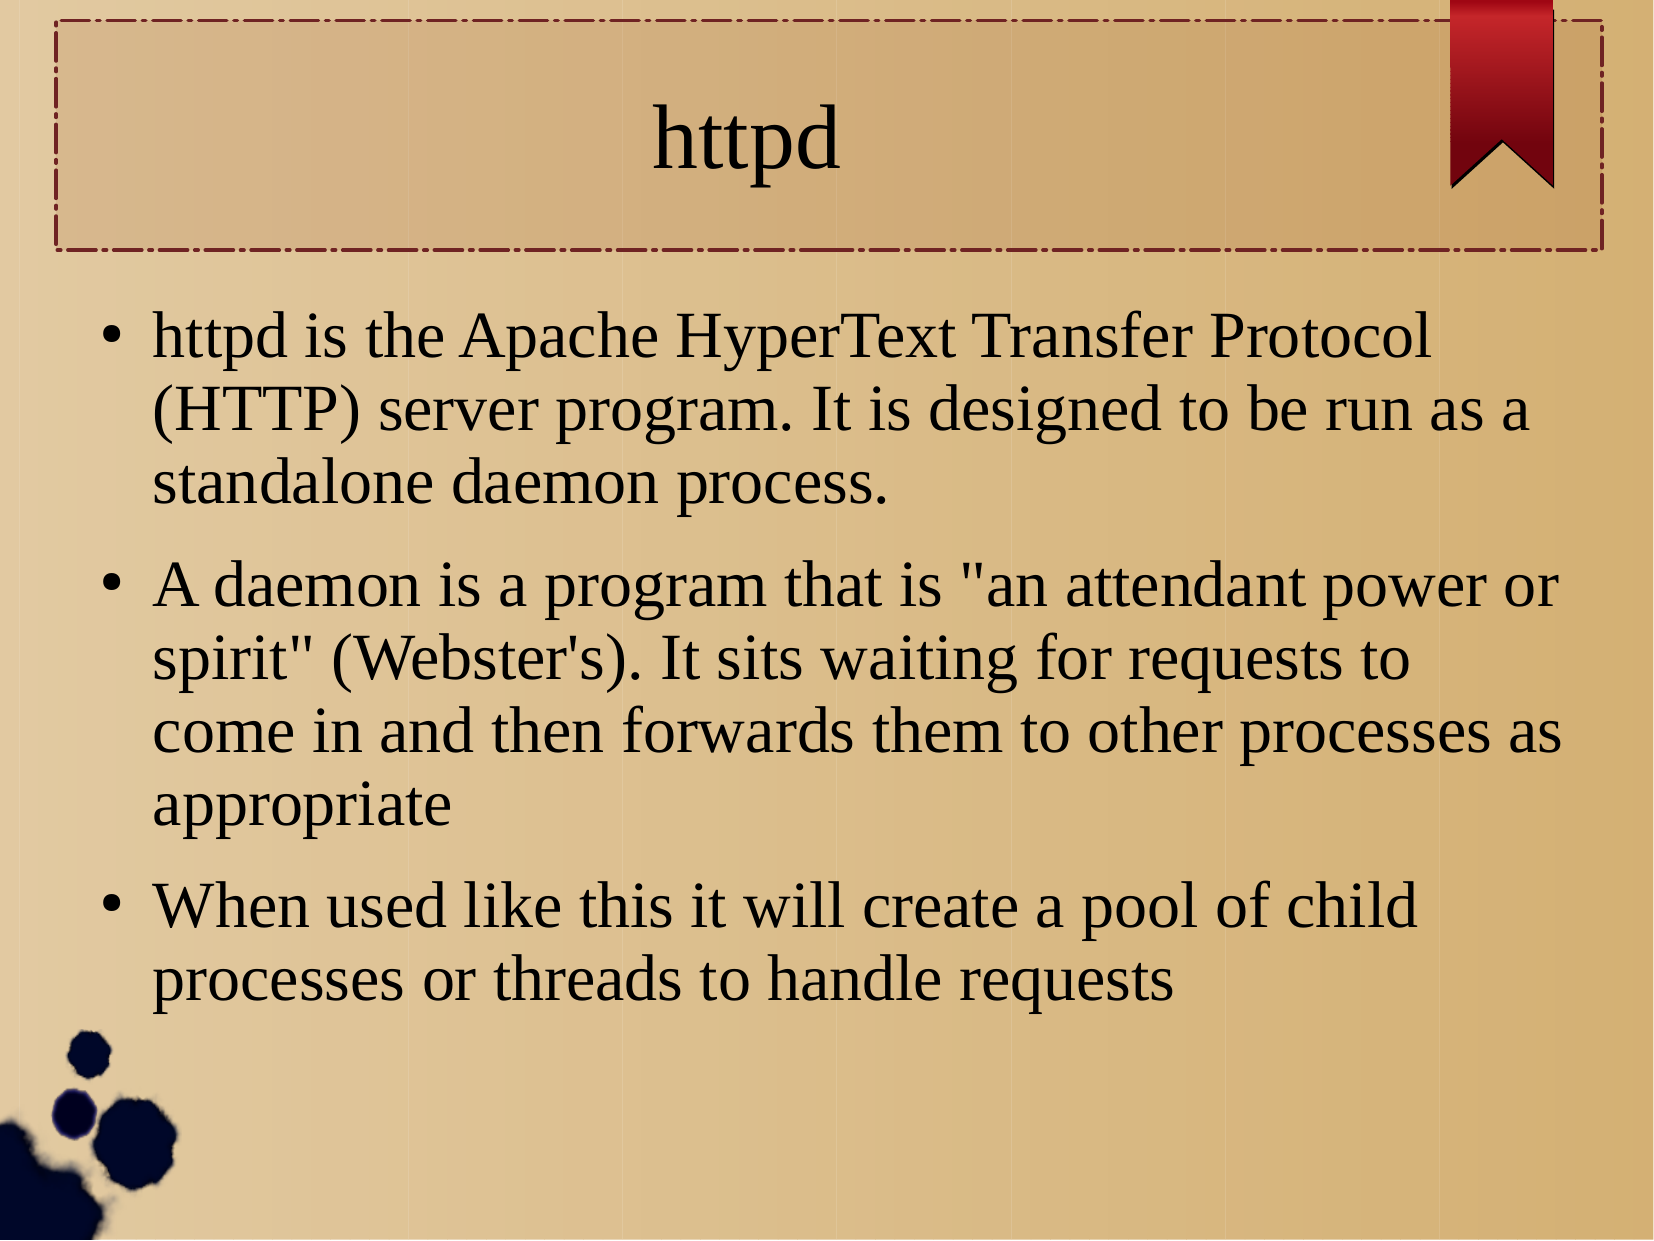

# httpd
httpd is the Apache HyperText Transfer Protocol (HTTP) server program. It is designed to be run as a standalone daemon process.
A daemon is a program that is "an attendant power or spirit" (Webster's). It sits waiting for requests to come in and then forwards them to other processes as appropriate
When used like this it will create a pool of child processes or threads to handle requests